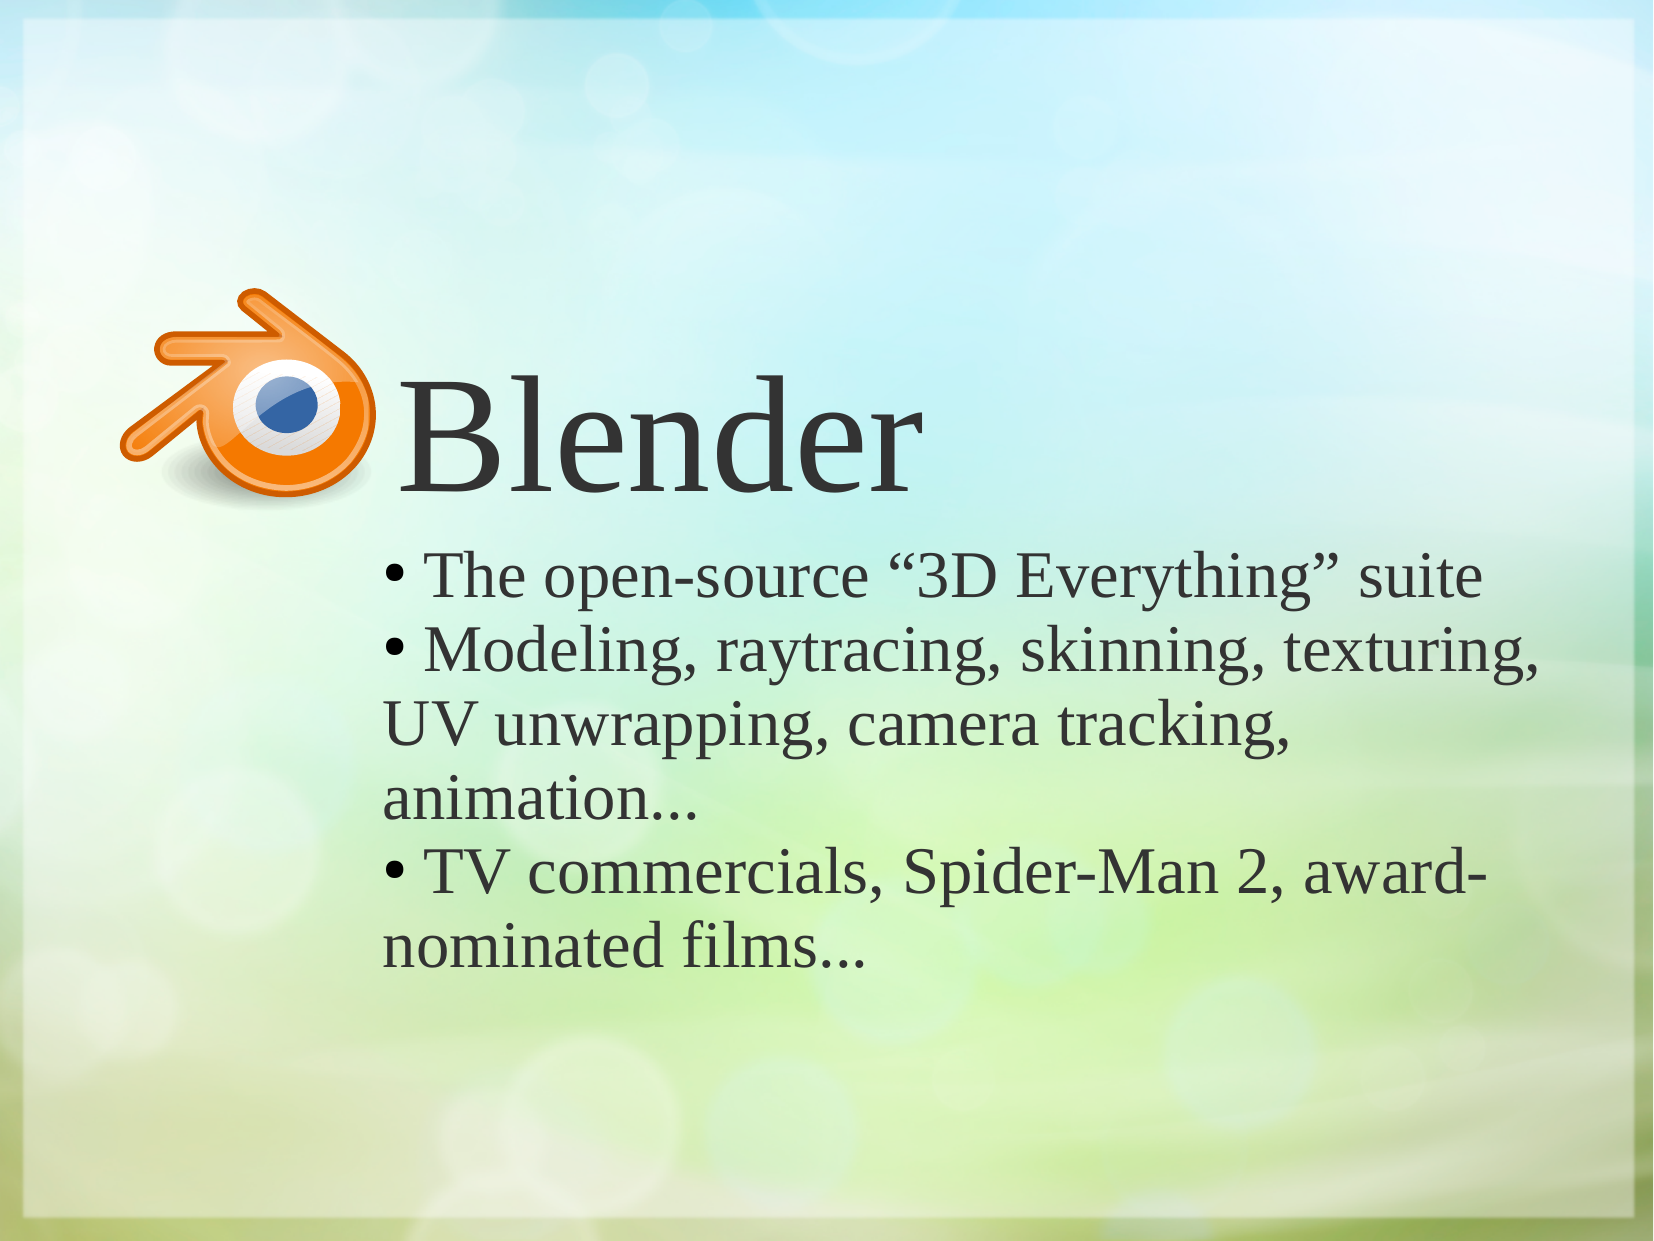

# Blender
 The open-source “3D Everything” suite
 Modeling, raytracing, skinning, texturing, UV unwrapping, camera tracking, animation...
 TV commercials, Spider-Man 2, award-nominated films...